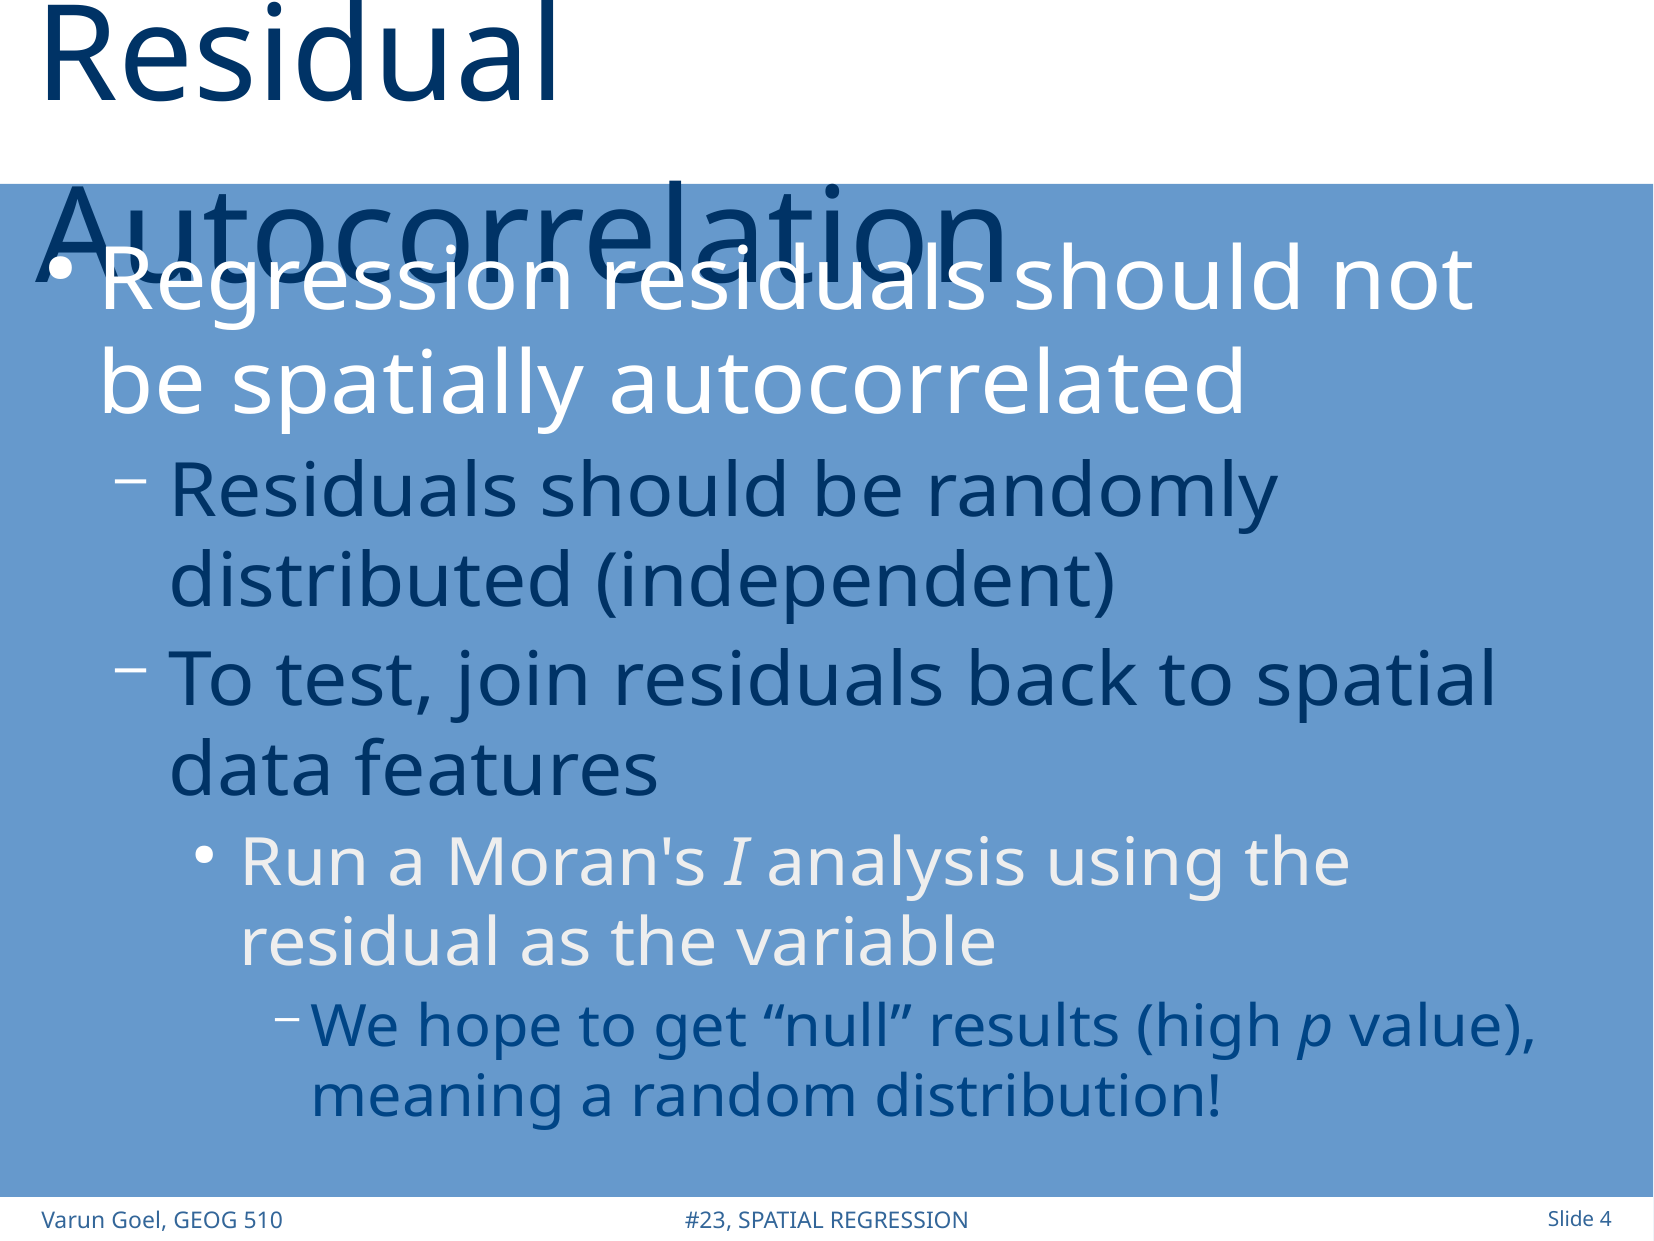

# Residual Autocorrelation
Regression residuals should not be spatially autocorrelated
Residuals should be randomly distributed (independent)
To test, join residuals back to spatial data features
Run a Moran's I analysis using the residual as the variable
We hope to get “null” results (high p value), meaning a random distribution!
#23, SPATIAL REGRESSION
4